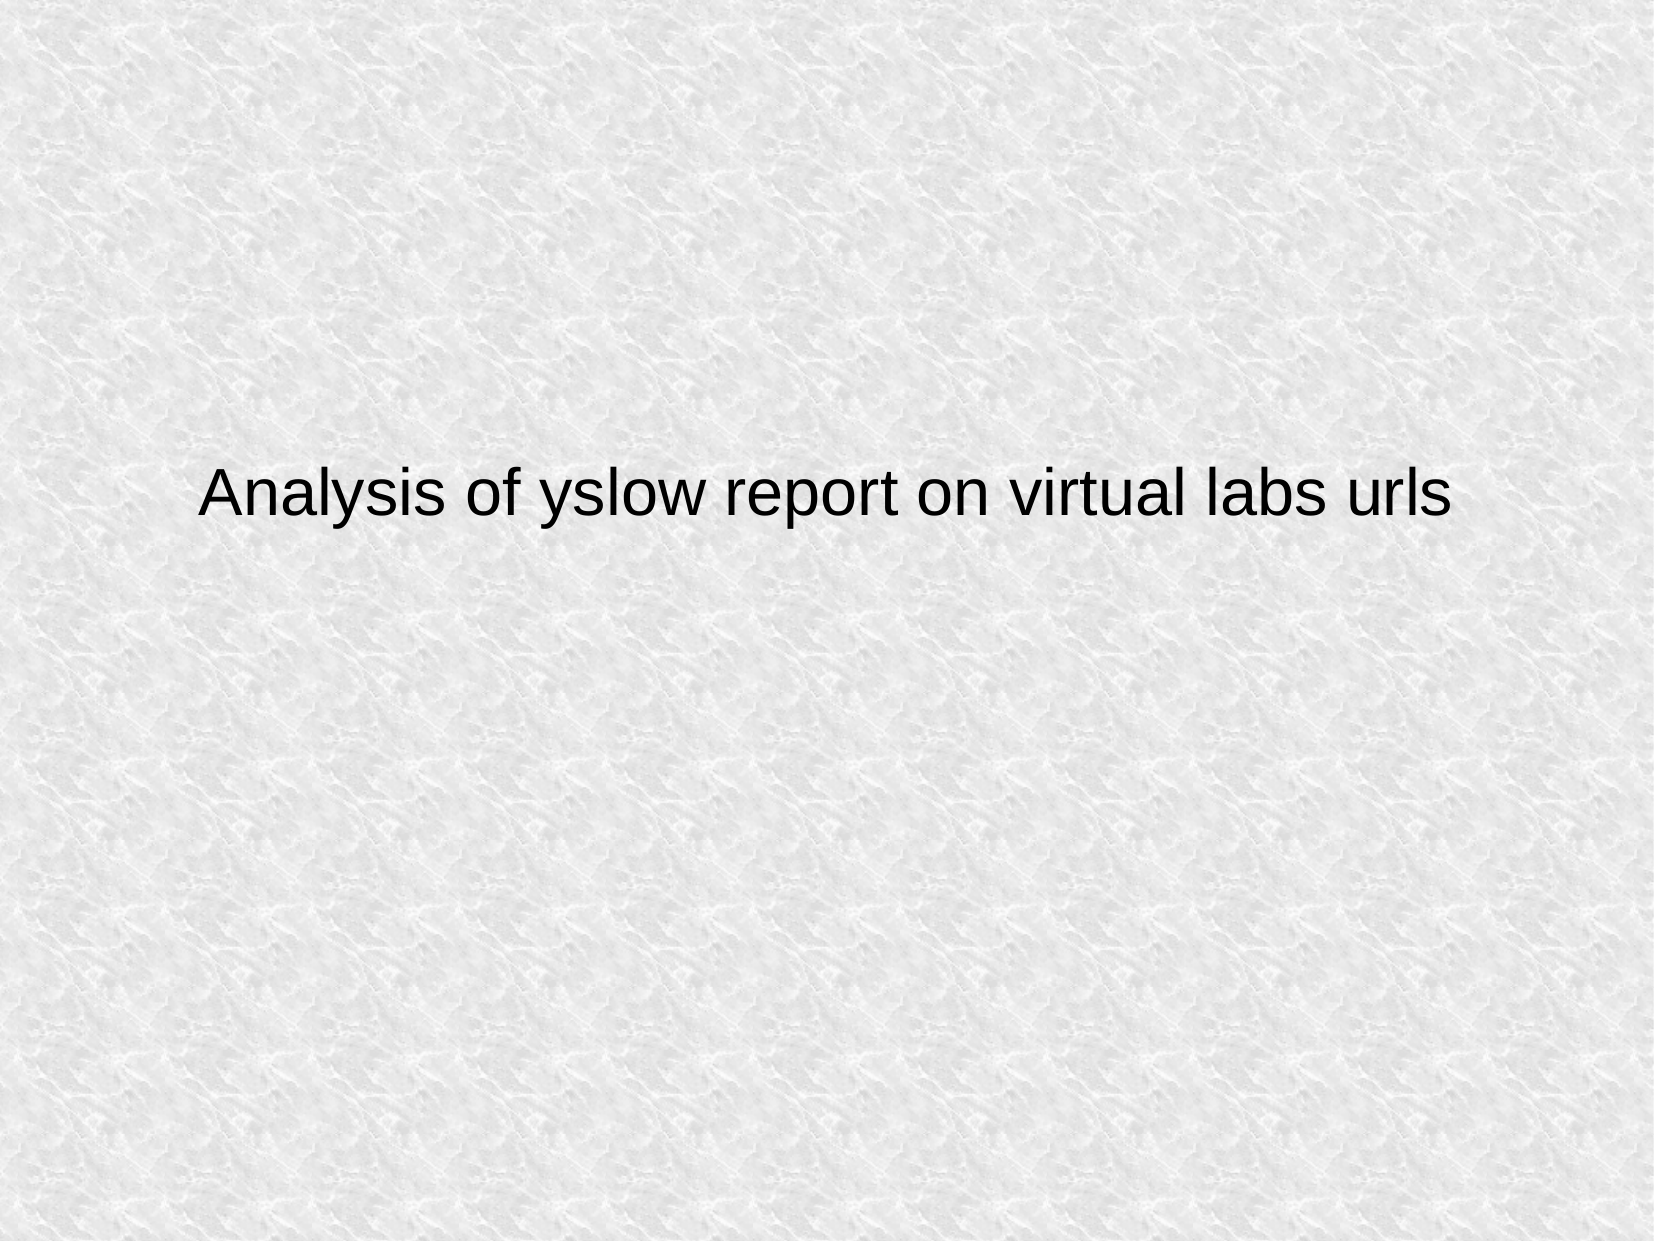

# Analysis of yslow report on virtual labs urls